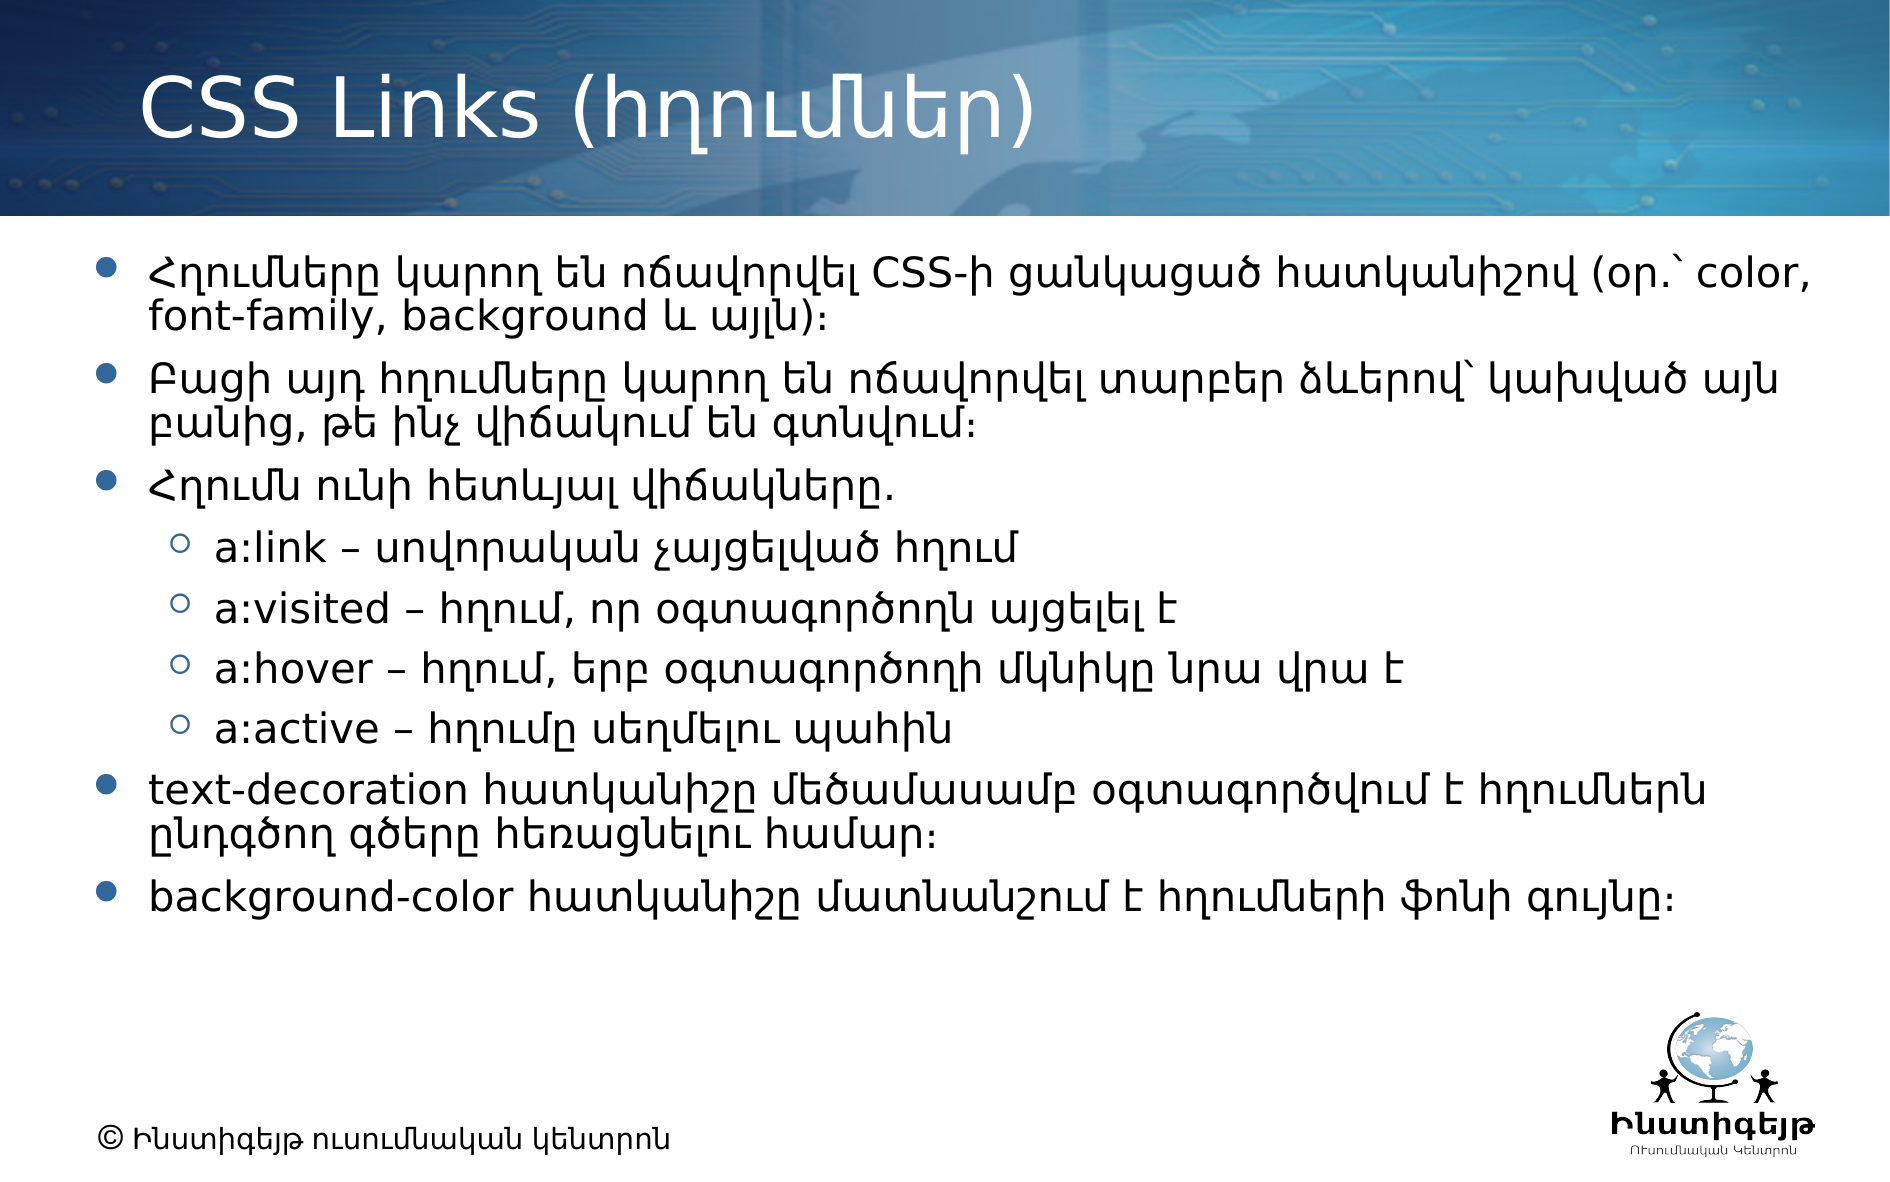

CSS Links (հղումներ)
# Հղումները կարող են ոճավորվել CSS-ի ցանկացած հատկանիշով (օր․՝ color, font-family, background և այլն)։
Բացի այդ հղումները կարող են ոճավորվել տարբեր ձևերով՝ կախված այն բանից, թե ինչ վիճակում են գտնվում։
Հղումն ունի հետևյալ վիճակները․
a:link – սովորական չայցելված հղում
a:visited – հղում, որ օգտագործողն այցելել է
a:hover – հղում, երբ օգտագործողի մկնիկը նրա վրա է
a:active – հղումը սեղմելու պահին
text-decoration հատկանիշը մեծամասամբ օգտագործվում է հղումներն ընդգծող գծերը հեռացնելու համար։
background-color հատկանիշը մատնանշում է հղումների ֆոնի գույնը։